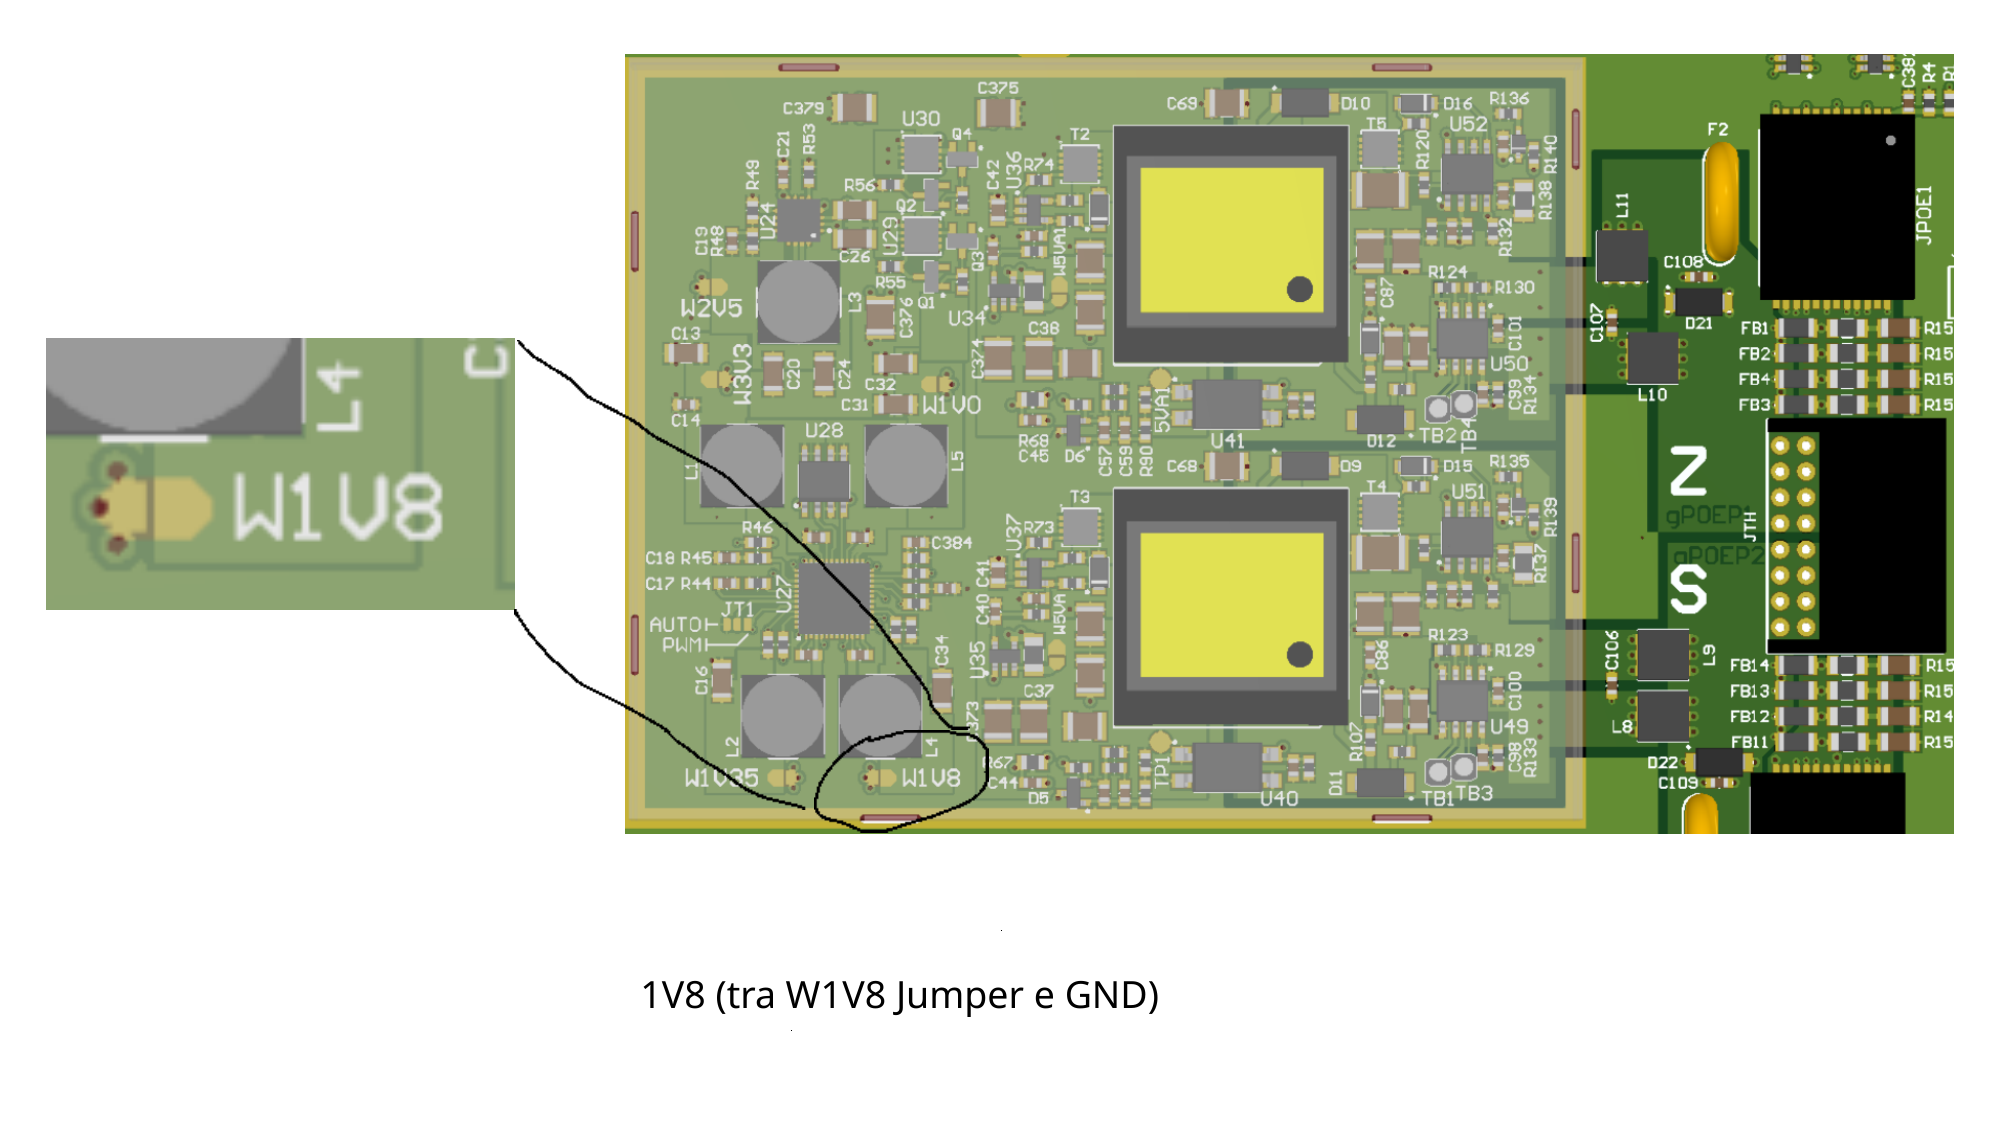

#
1V8 (tra W1V8 Jumper e GND)